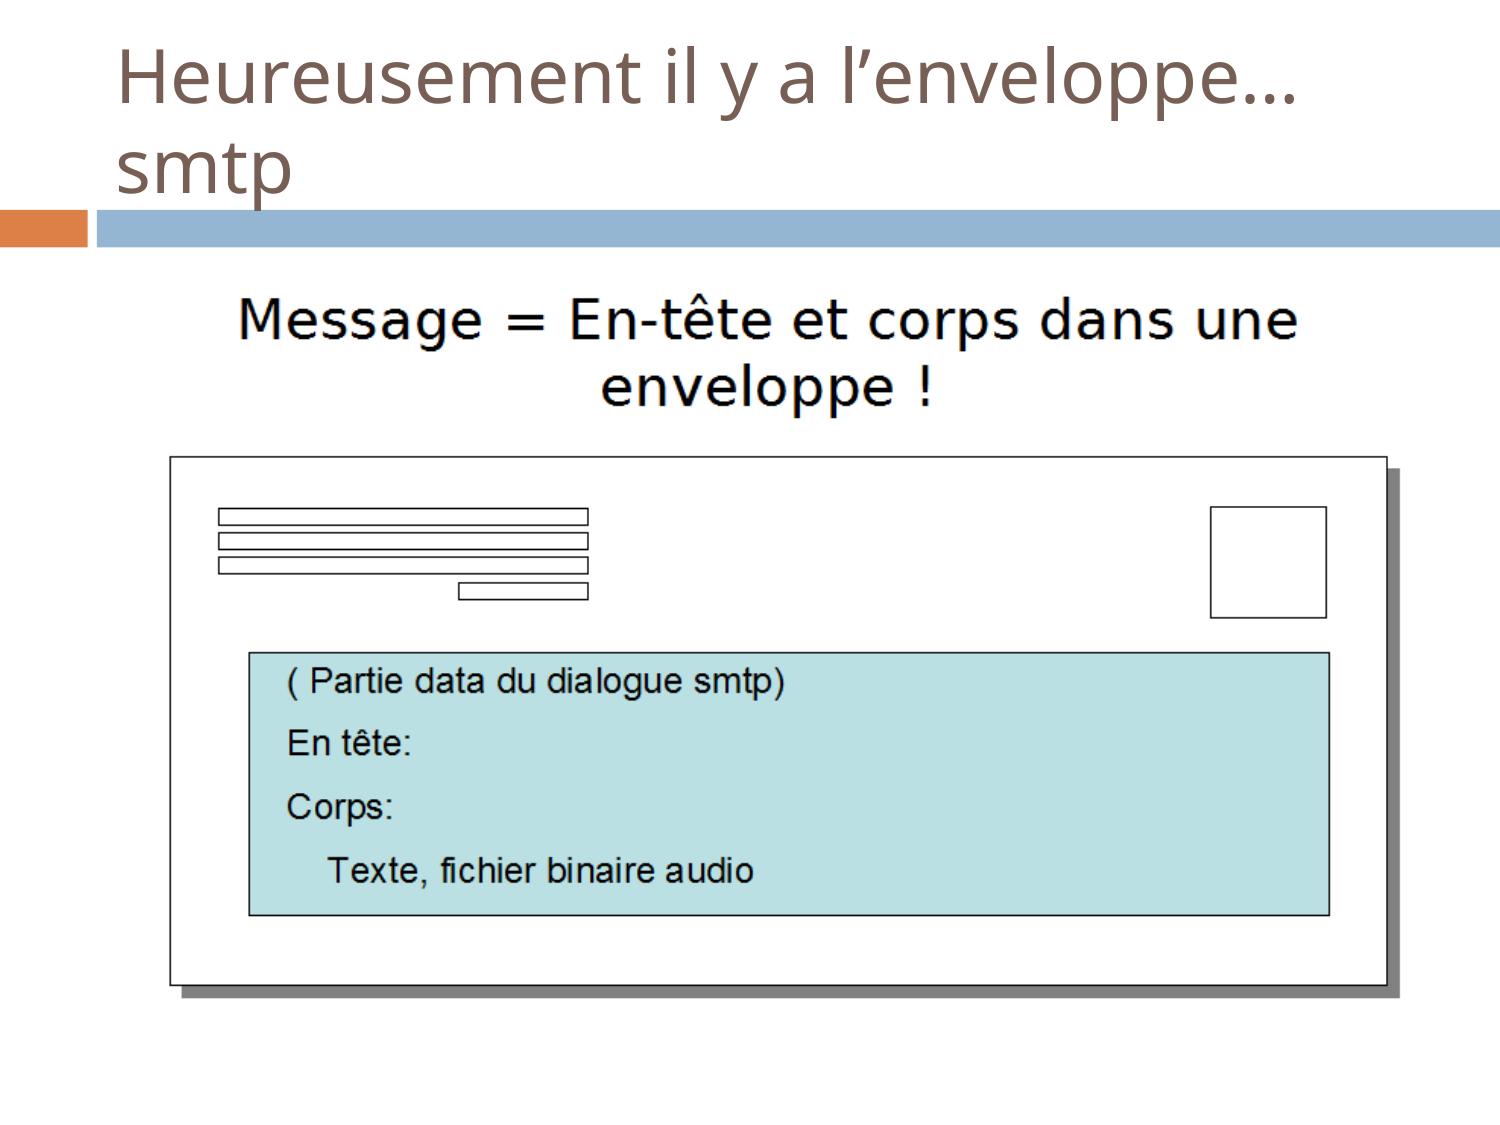

# Heureusement il y a l’enveloppe… smtp